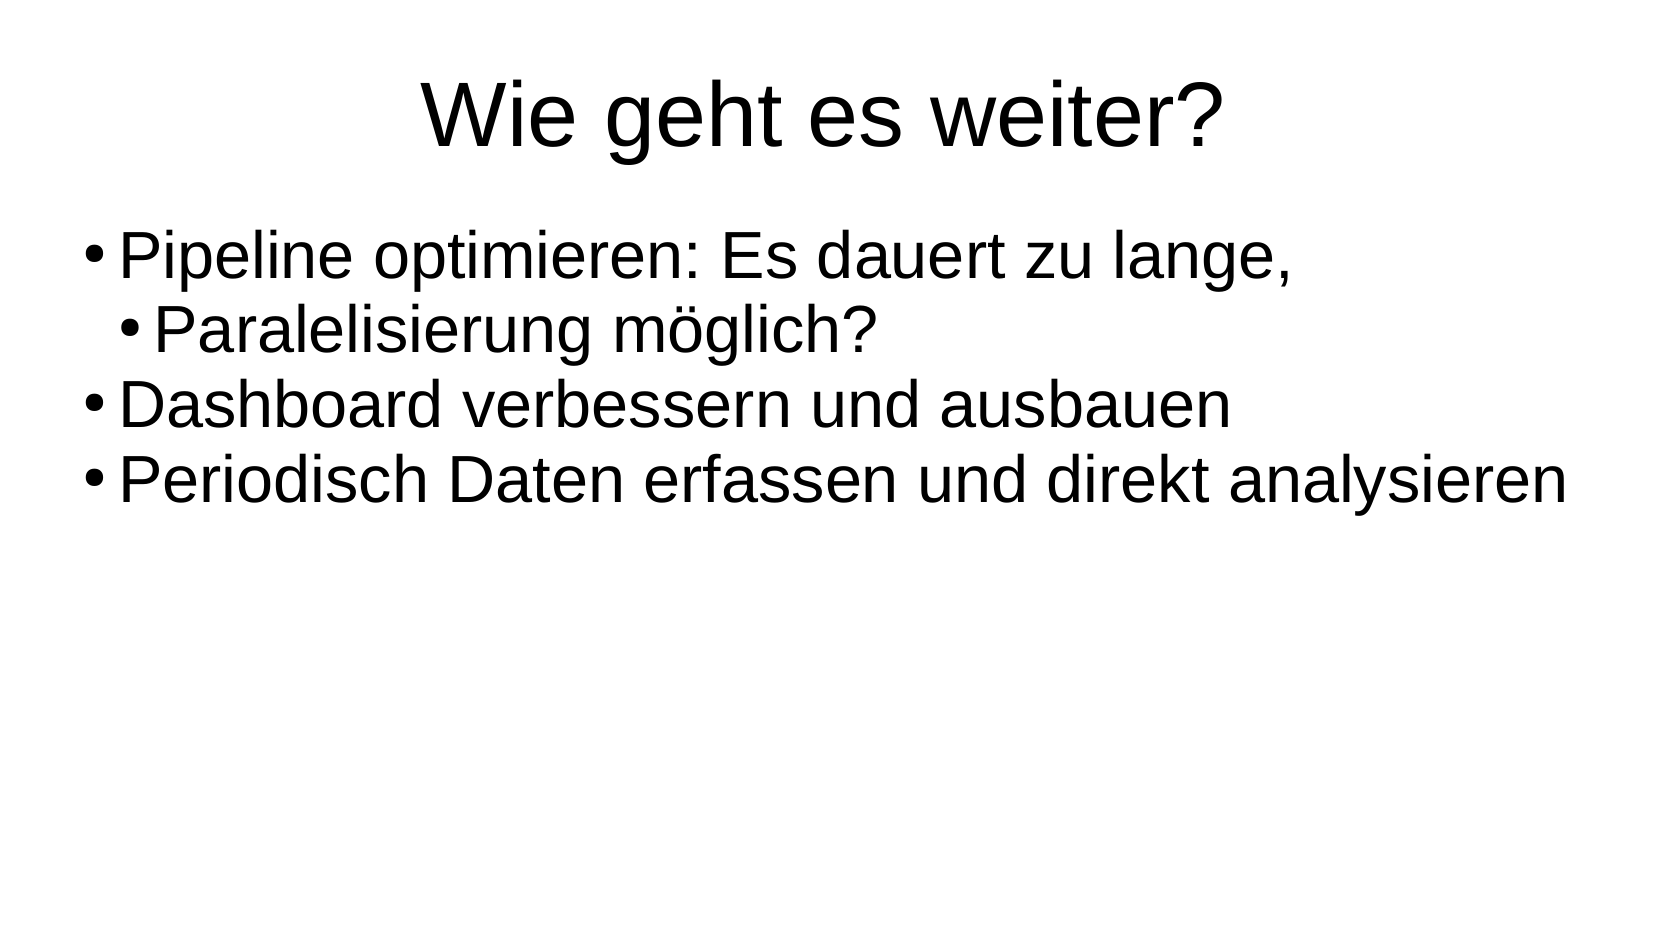

# Wie geht es weiter?
Pipeline optimieren: Es dauert zu lange,
Paralelisierung möglich?
Dashboard verbessern und ausbauen
Periodisch Daten erfassen und direkt analysieren